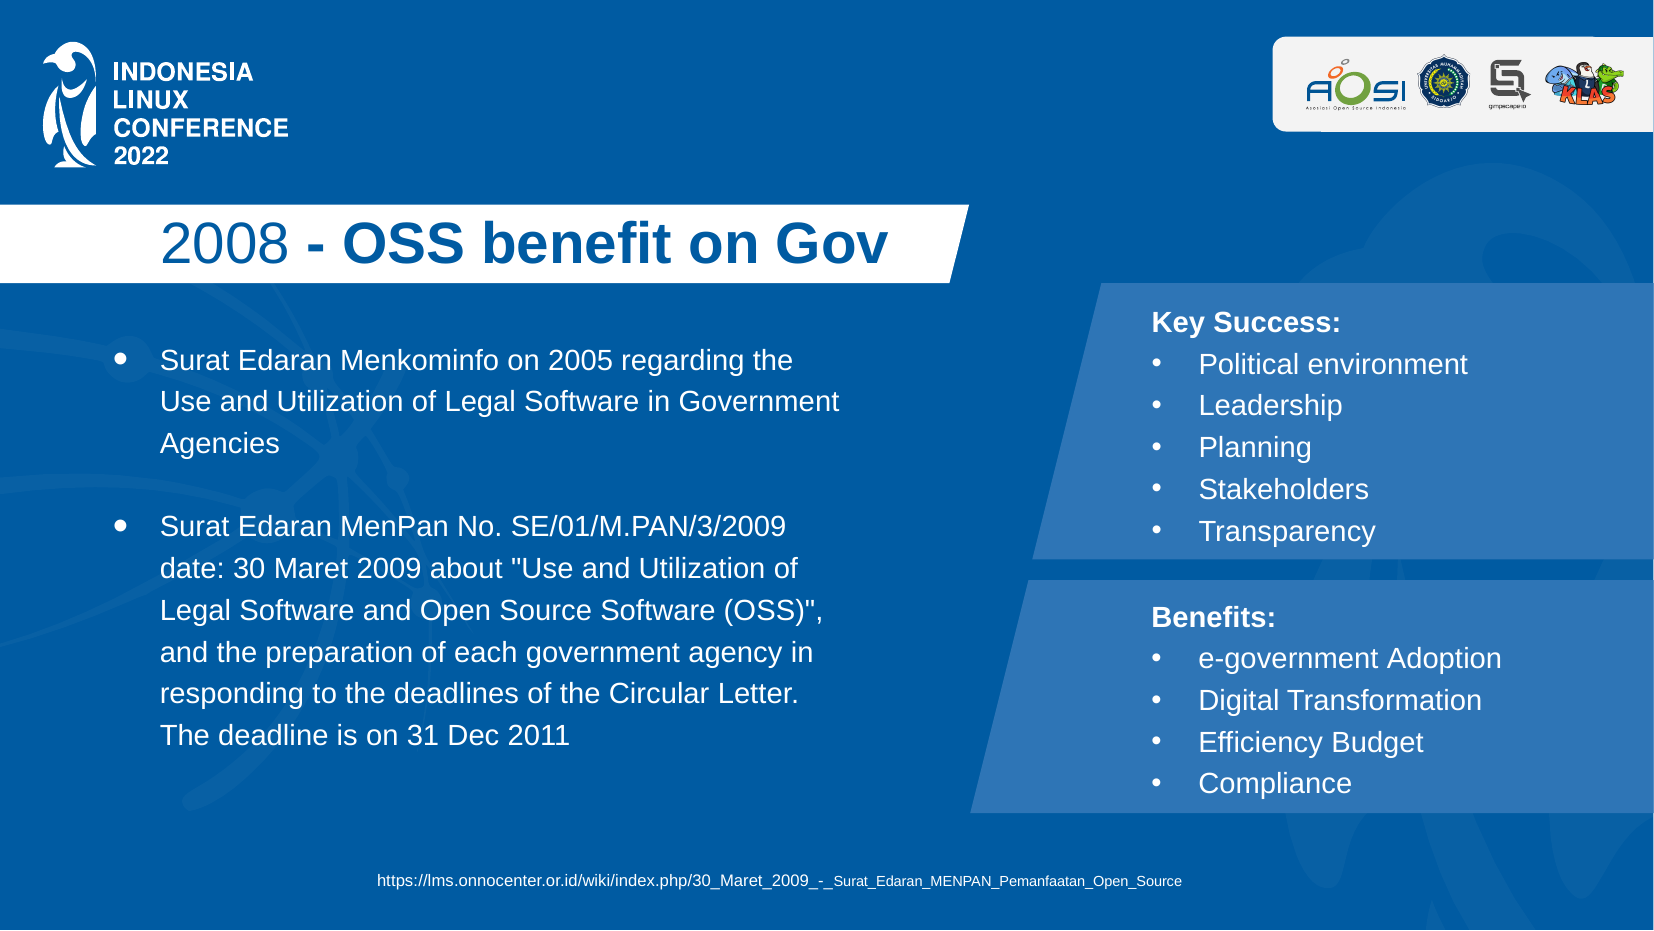

2008 - OSS benefit on Gov
Key Success:
Political environment
Leadership
Planning
Stakeholders
Transparency
Surat Edaran Menkominfo on 2005 regarding the Use and Utilization of Legal Software in Government Agencies
Surat Edaran MenPan No. SE/01/M.PAN/3/2009 date: 30 Maret 2009 about "Use and Utilization of Legal Software and Open Source Software (OSS)", and the preparation of each government agency in responding to the deadlines of the Circular Letter. The deadline is on 31 Dec 2011
Benefits:
e-government Adoption
Digital Transformation
Efficiency Budget
Compliance
https://lms.onnocenter.or.id/wiki/index.php/30_Maret_2009_-_Surat_Edaran_MENPAN_Pemanfaatan_Open_Source